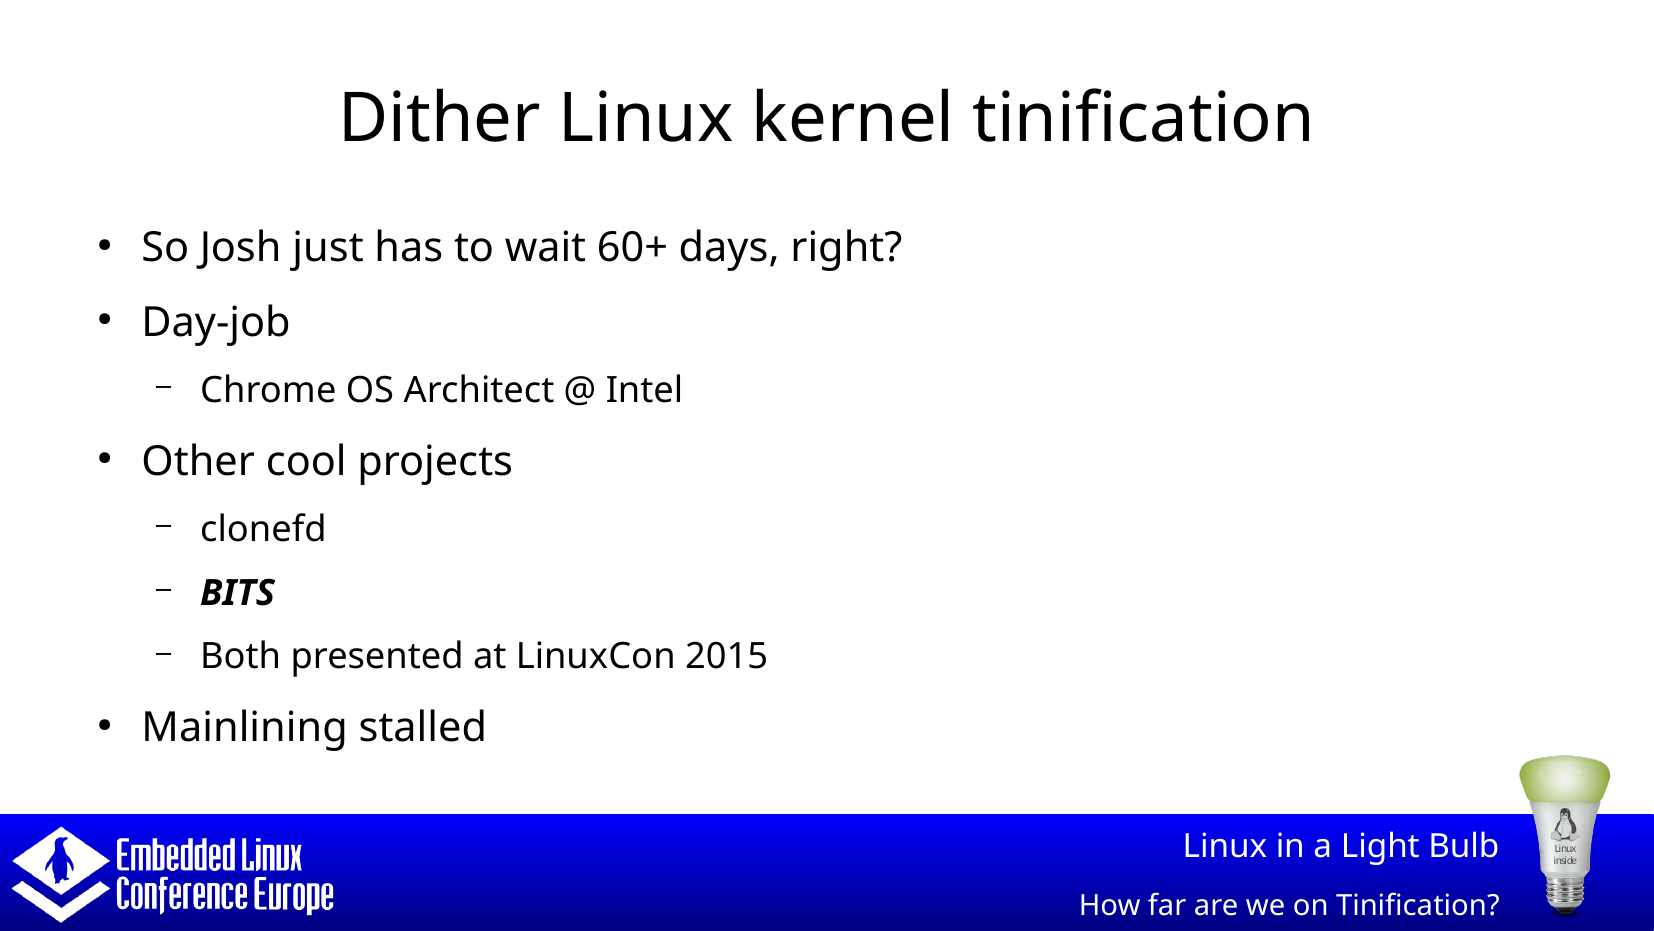

# Dither Linux kernel tinification
So Josh just has to wait 60+ days, right?
Day-job
Chrome OS Architect @ Intel
Other cool projects
clonefd
BITS
Both presented at LinuxCon 2015
Mainlining stalled
Linux in a Light Bulb